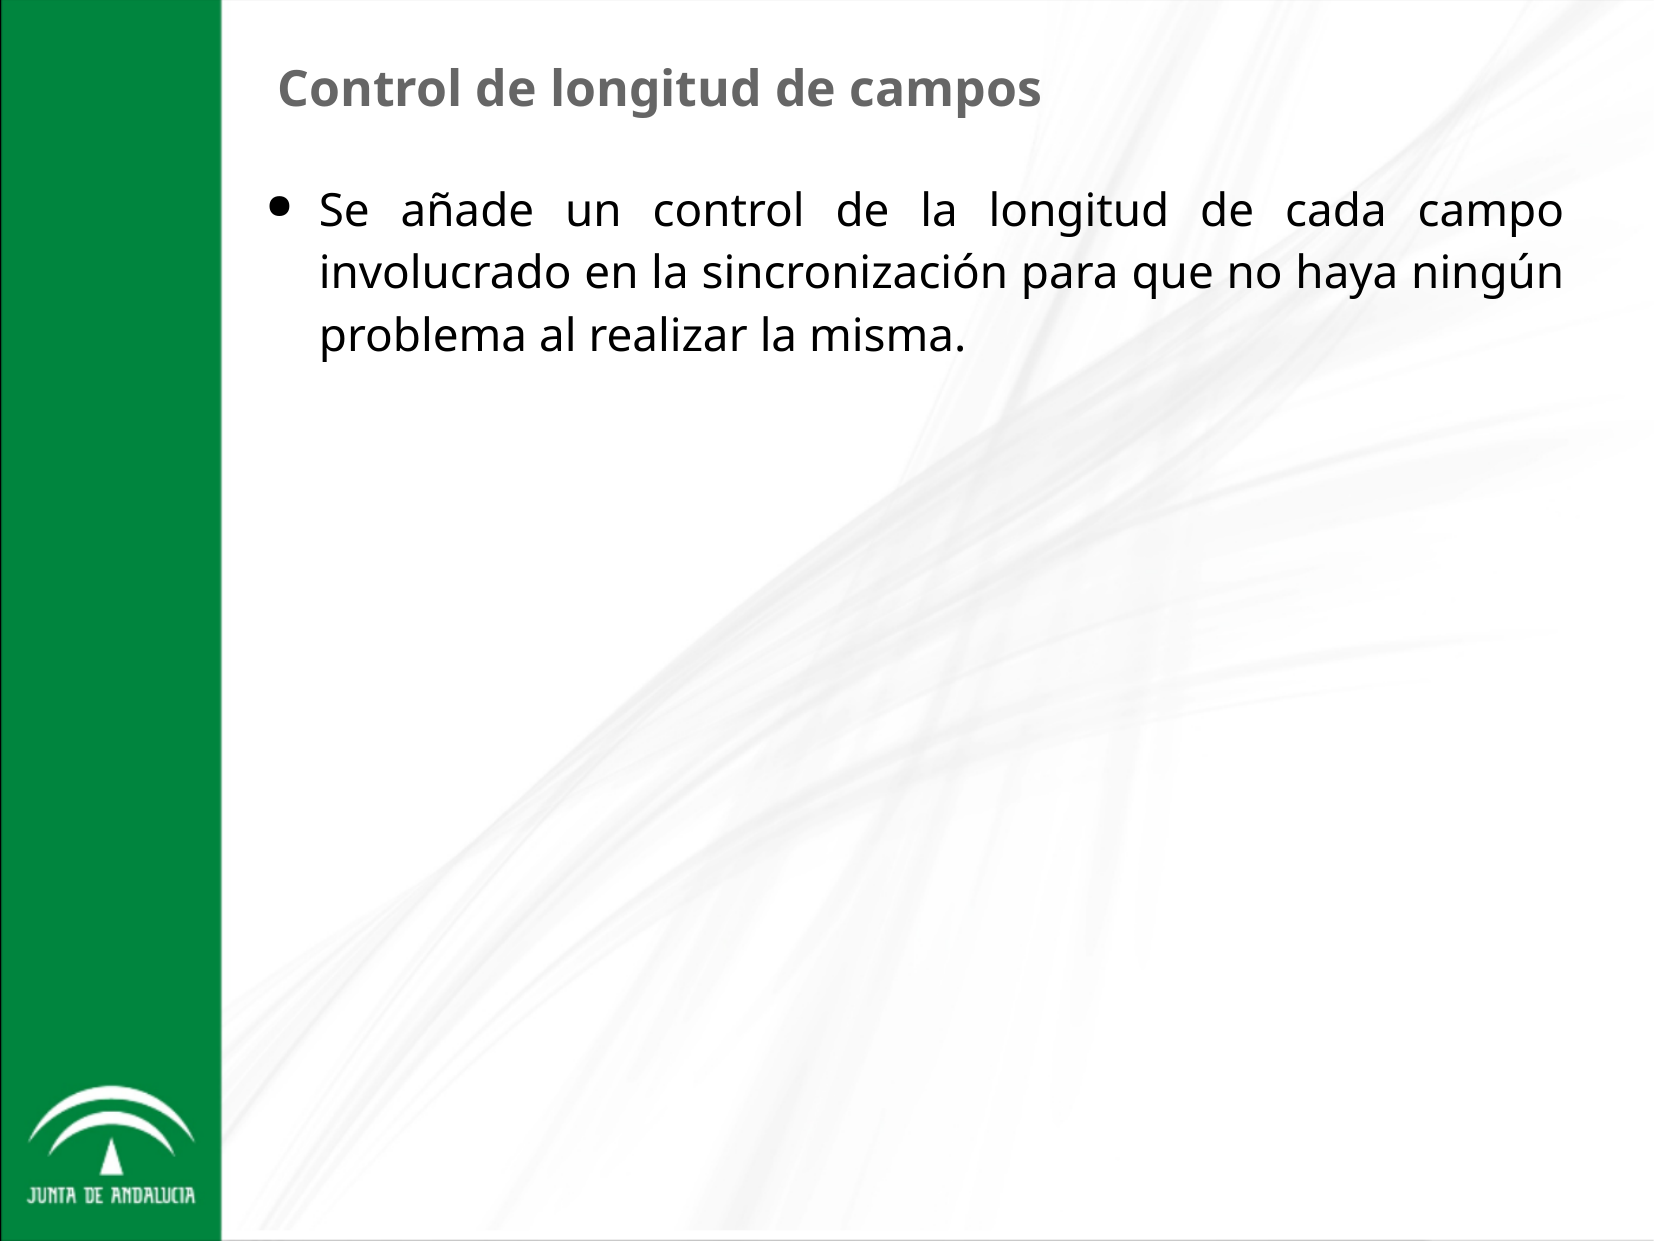

# Control de longitud de campos
Se añade un control de la longitud de cada campo involucrado en la sincronización para que no haya ningún problema al realizar la misma.